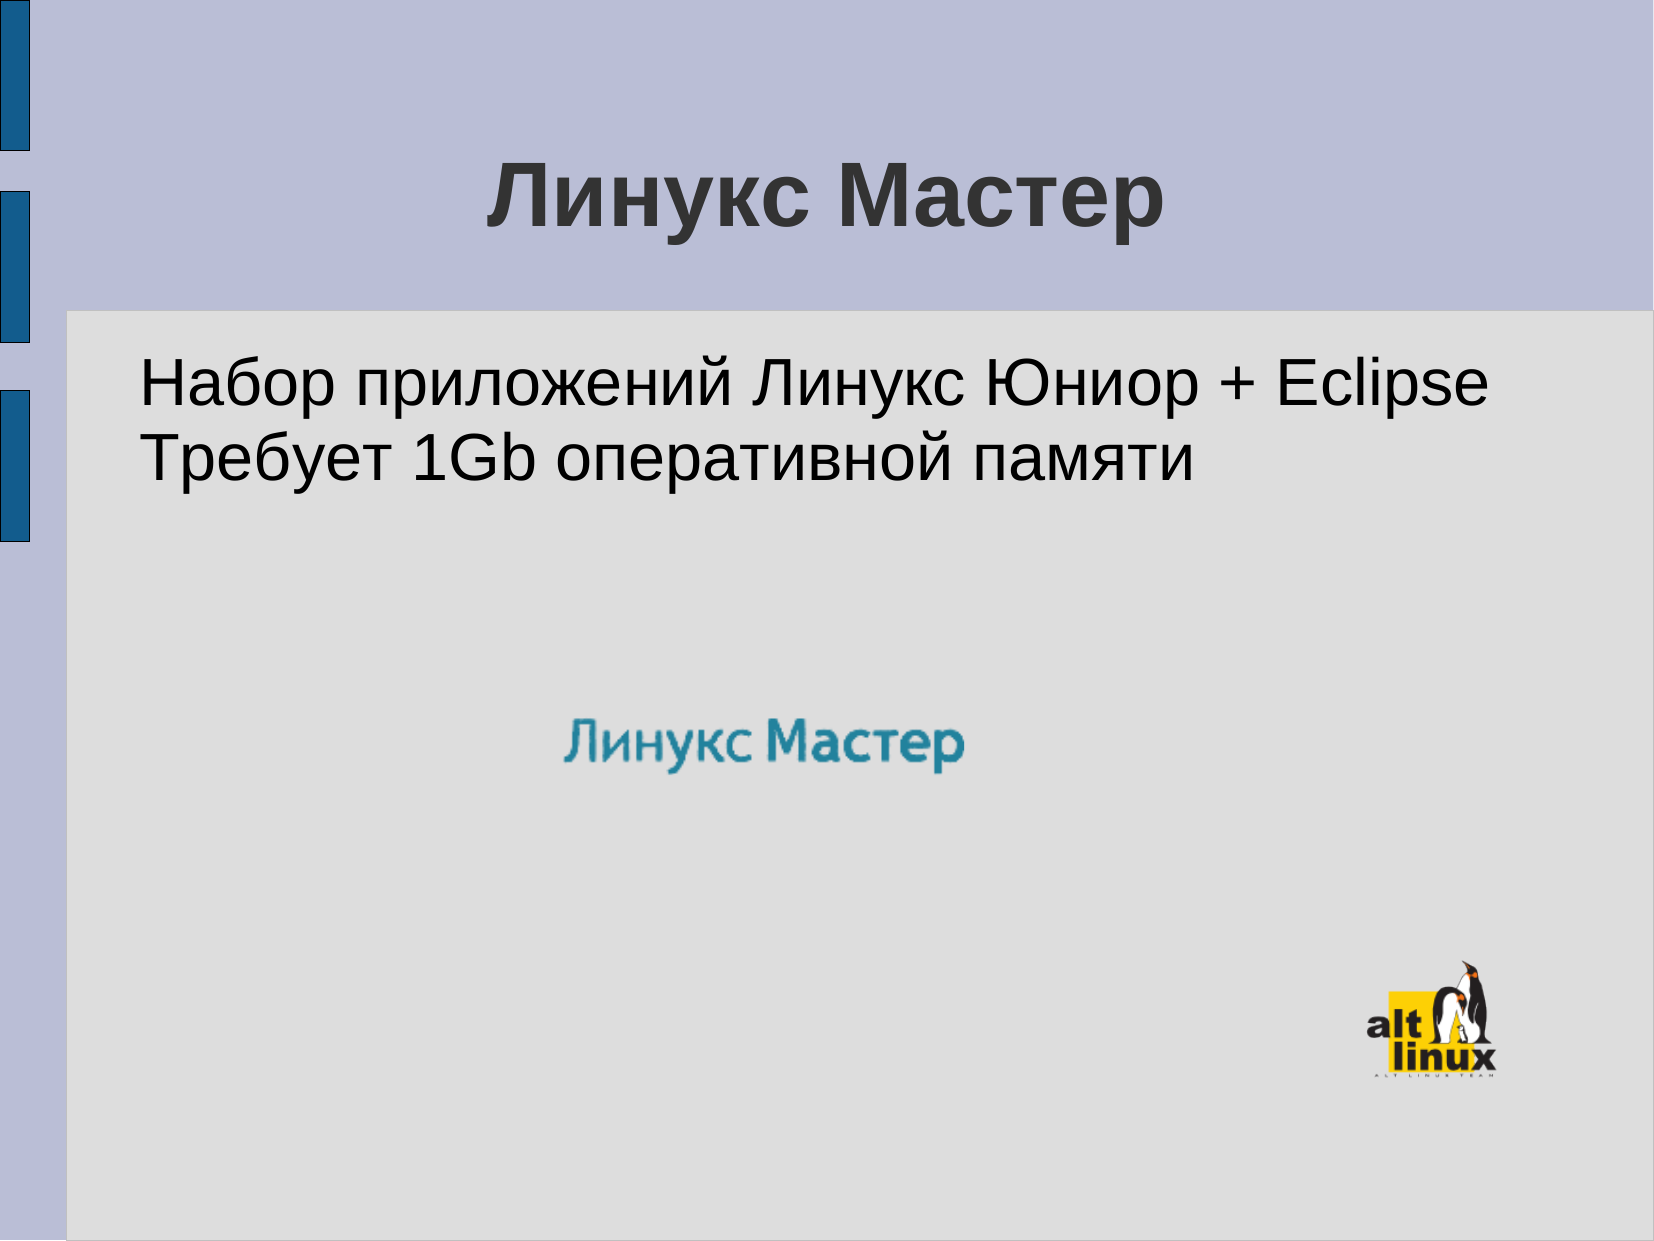

# Линукс Мастер
Набор приложений Линукс Юниор + Eclipse
Требует 1Gb оперативной памяти